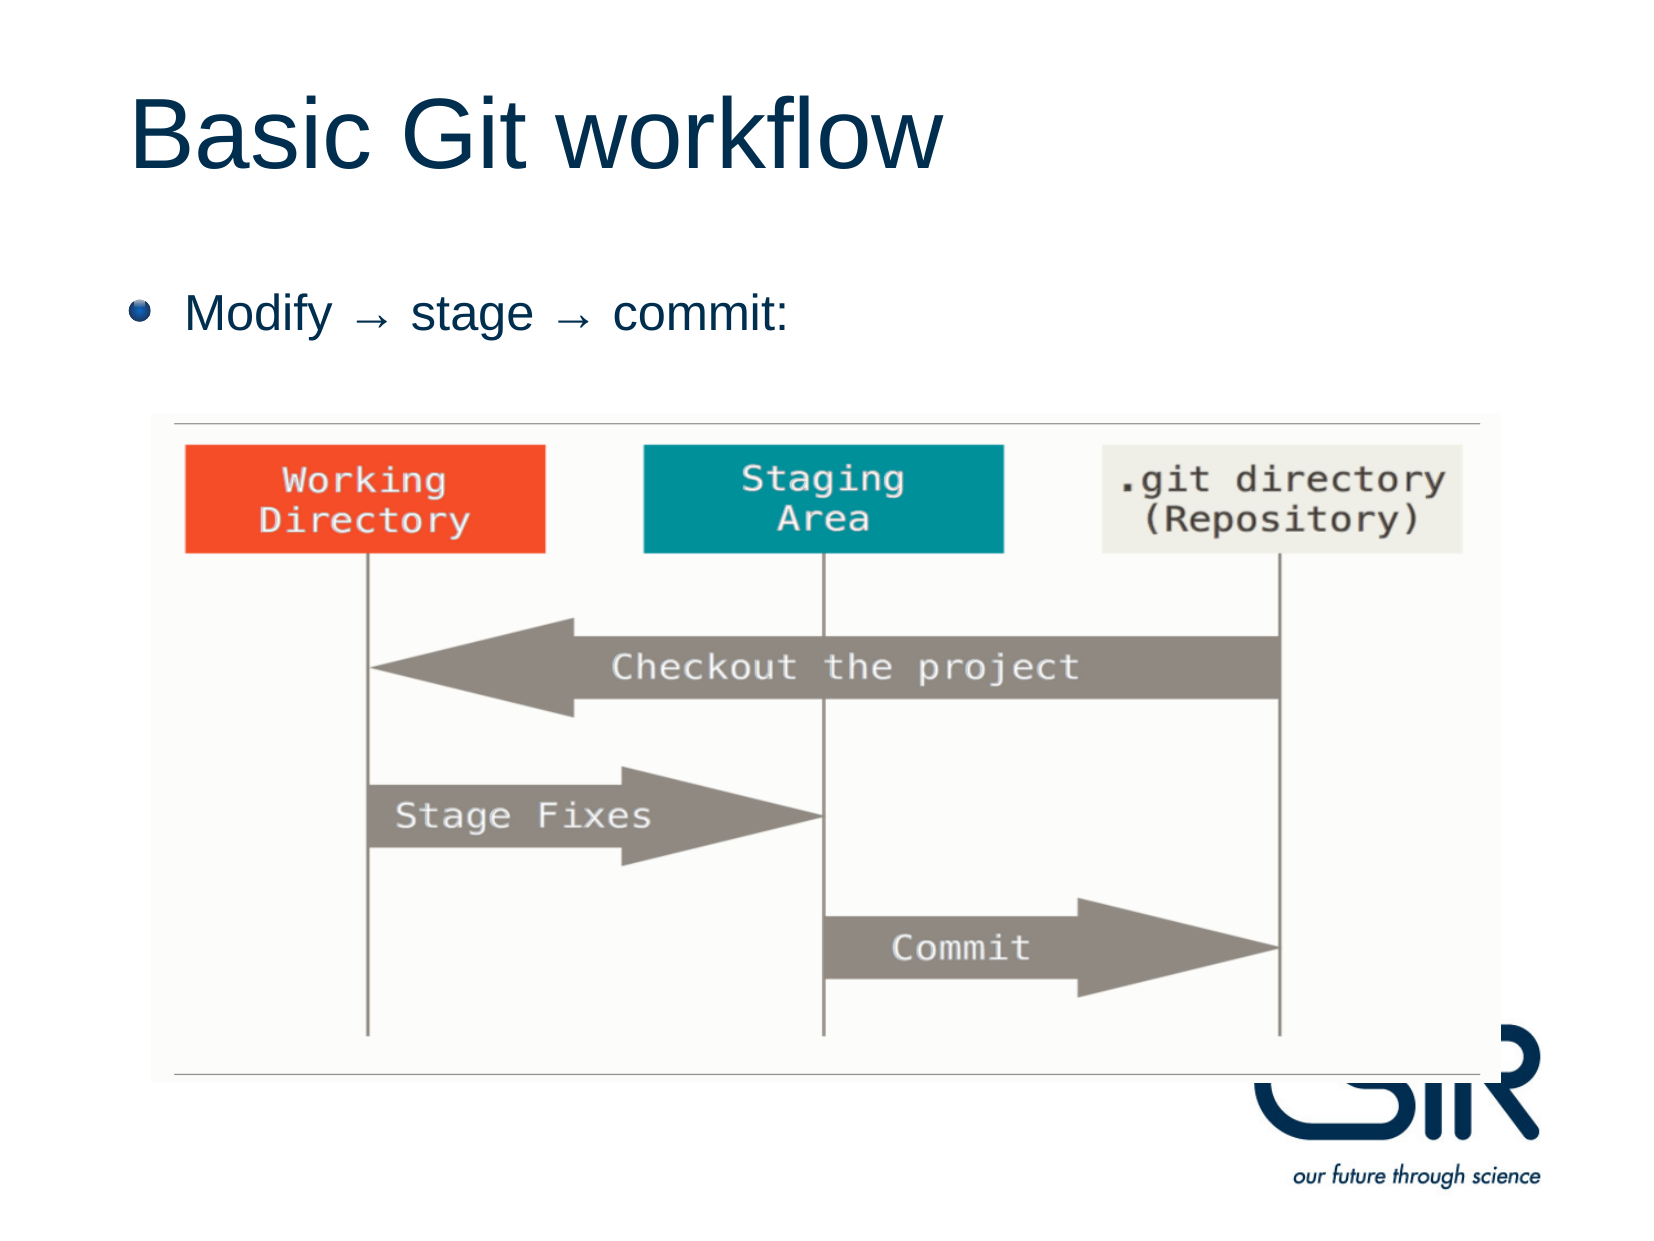

# Basic Git workflow
Modify → stage → commit: